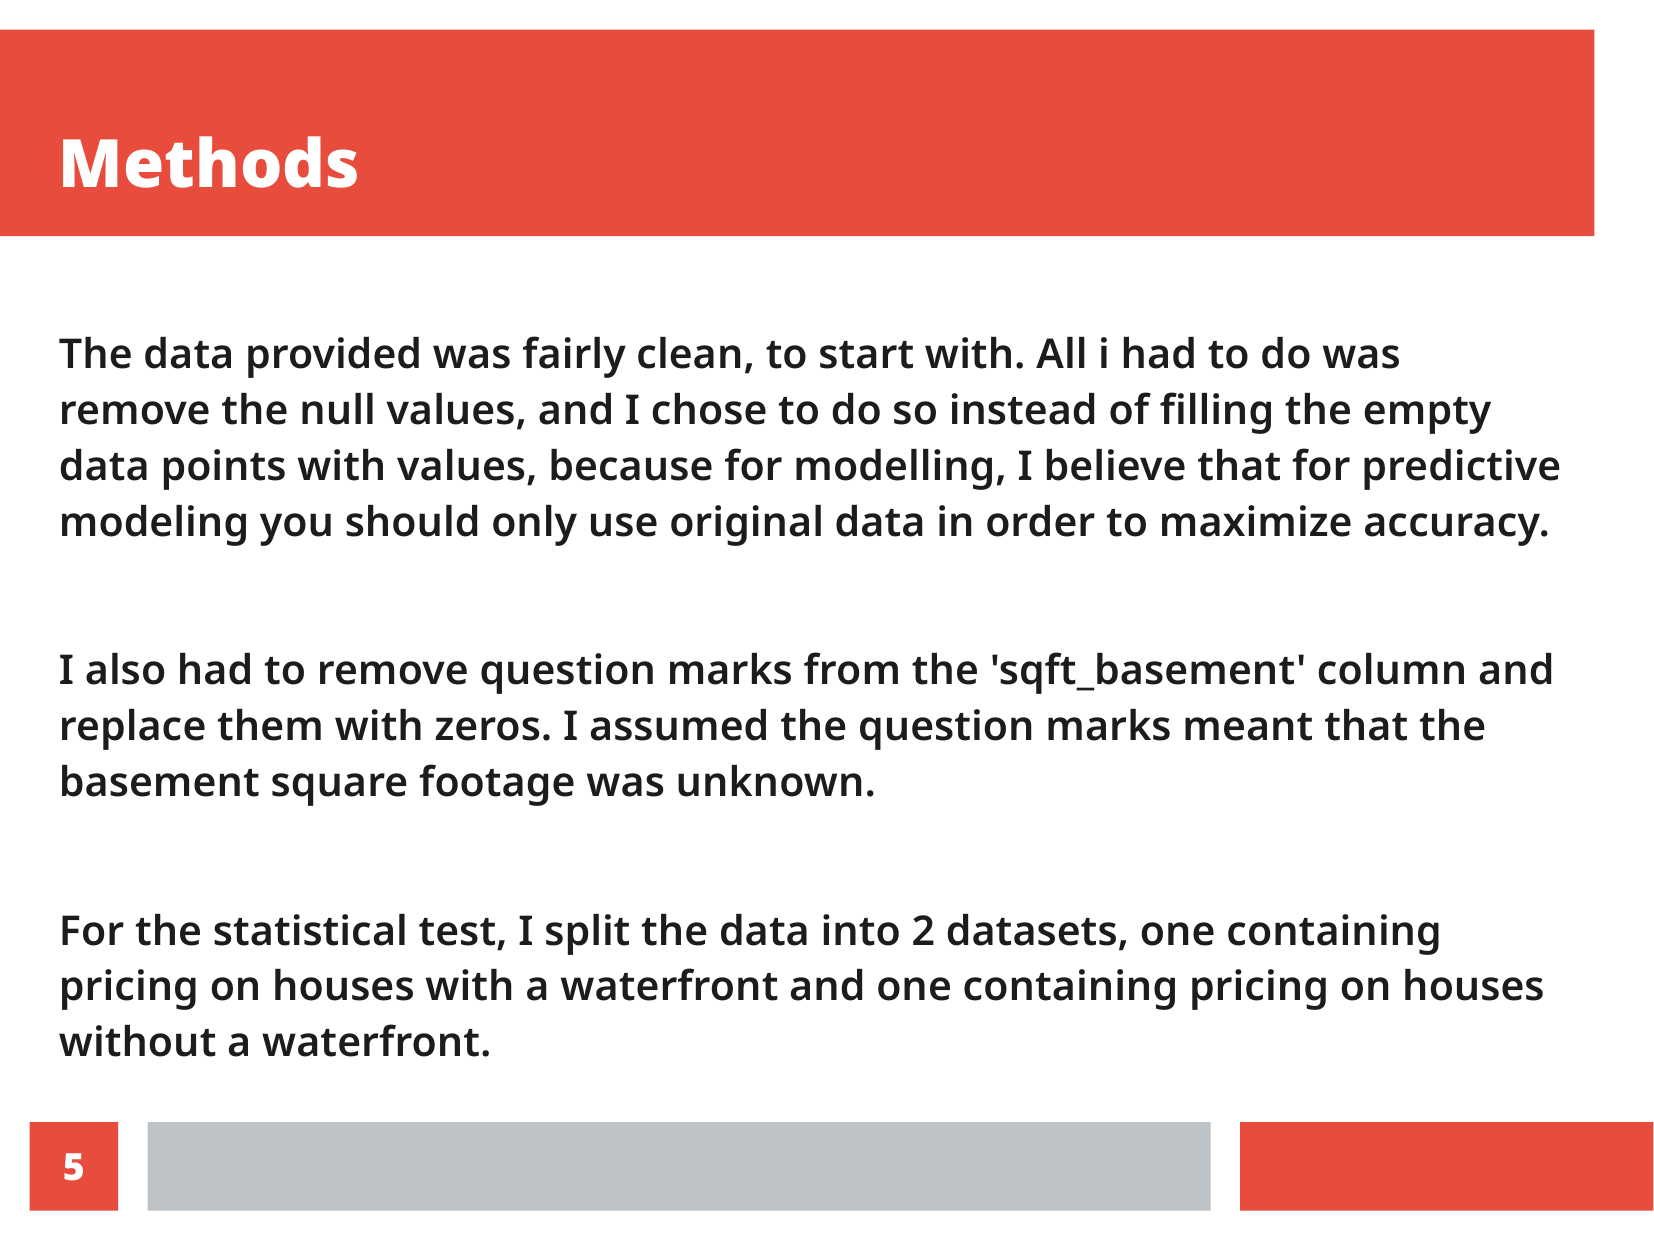

# Methods
The data provided was fairly clean, to start with. All i had to do was remove the null values, and I chose to do so instead of filling the empty data points with values, because for modelling, I believe that for predictive modeling you should only use original data in order to maximize accuracy.
I also had to remove question marks from the 'sqft_basement' column and replace them with zeros. I assumed the question marks meant that the basement square footage was unknown.
For the statistical test, I split the data into 2 datasets, one containing pricing on houses with a waterfront and one containing pricing on houses without a waterfront.
5